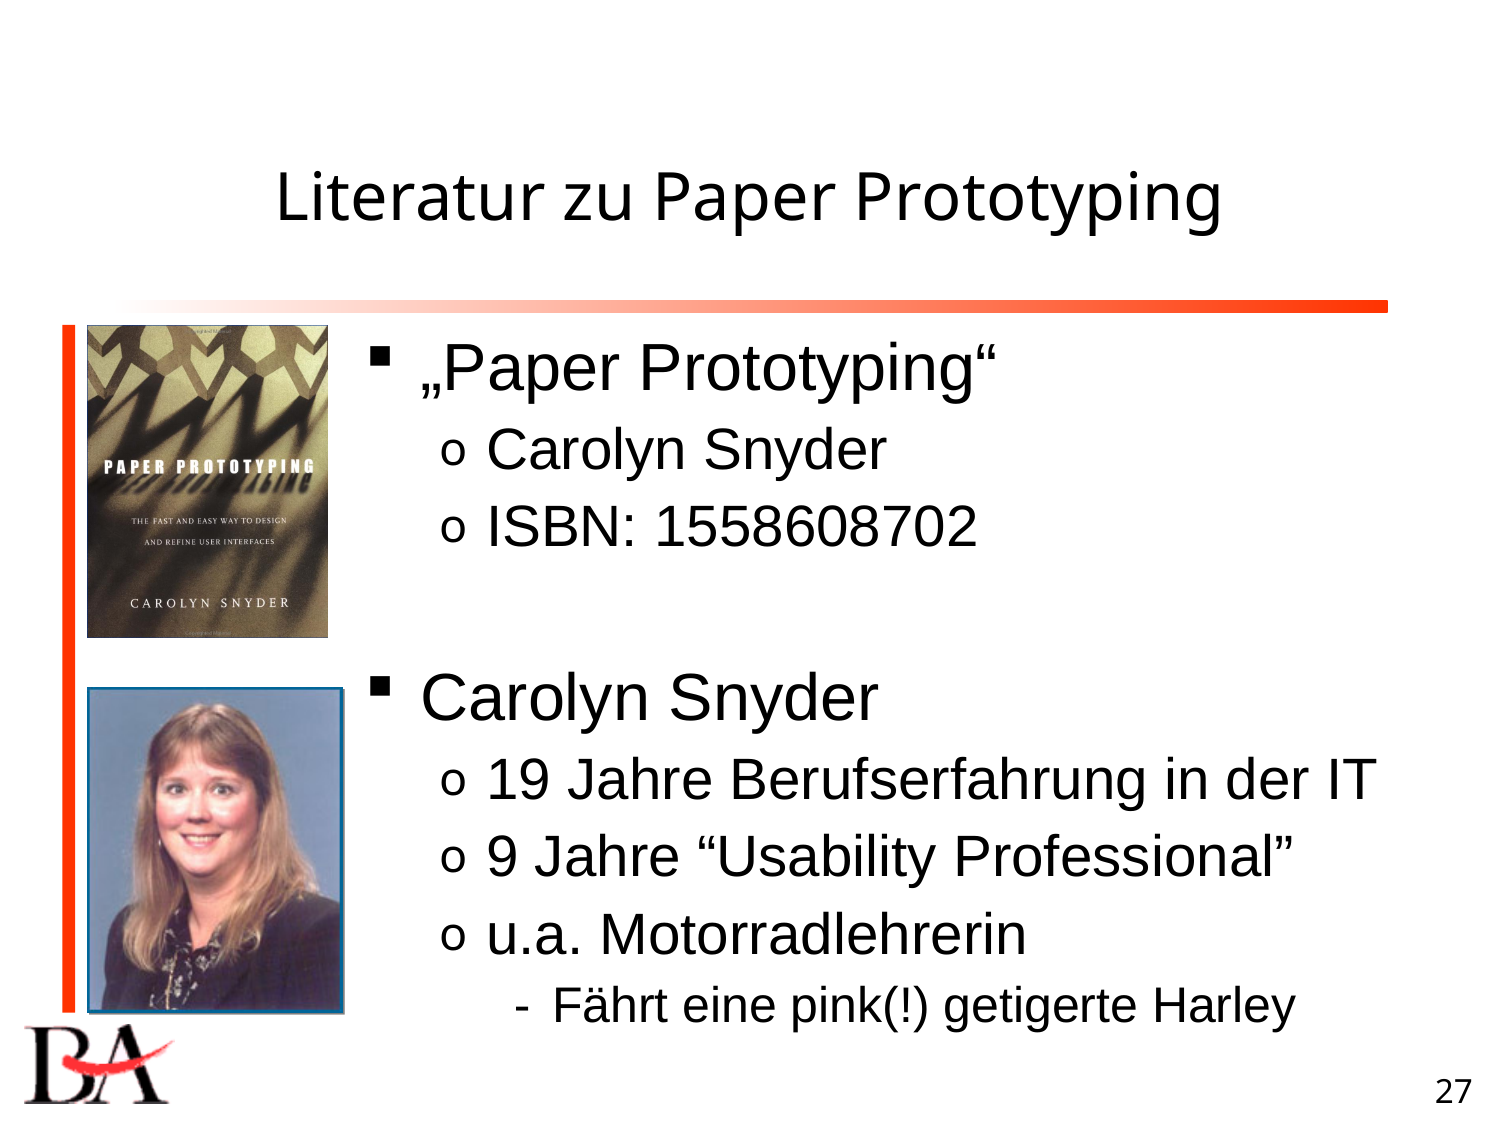

# Literatur zu Paper Prototyping
„Paper Prototyping“
Carolyn Snyder
ISBN: 1558608702
Carolyn Snyder
19 Jahre Berufserfahrung in der IT
9 Jahre “Usability Professional”
u.a. Motorradlehrerin
Fährt eine pink(!) getigerte Harley